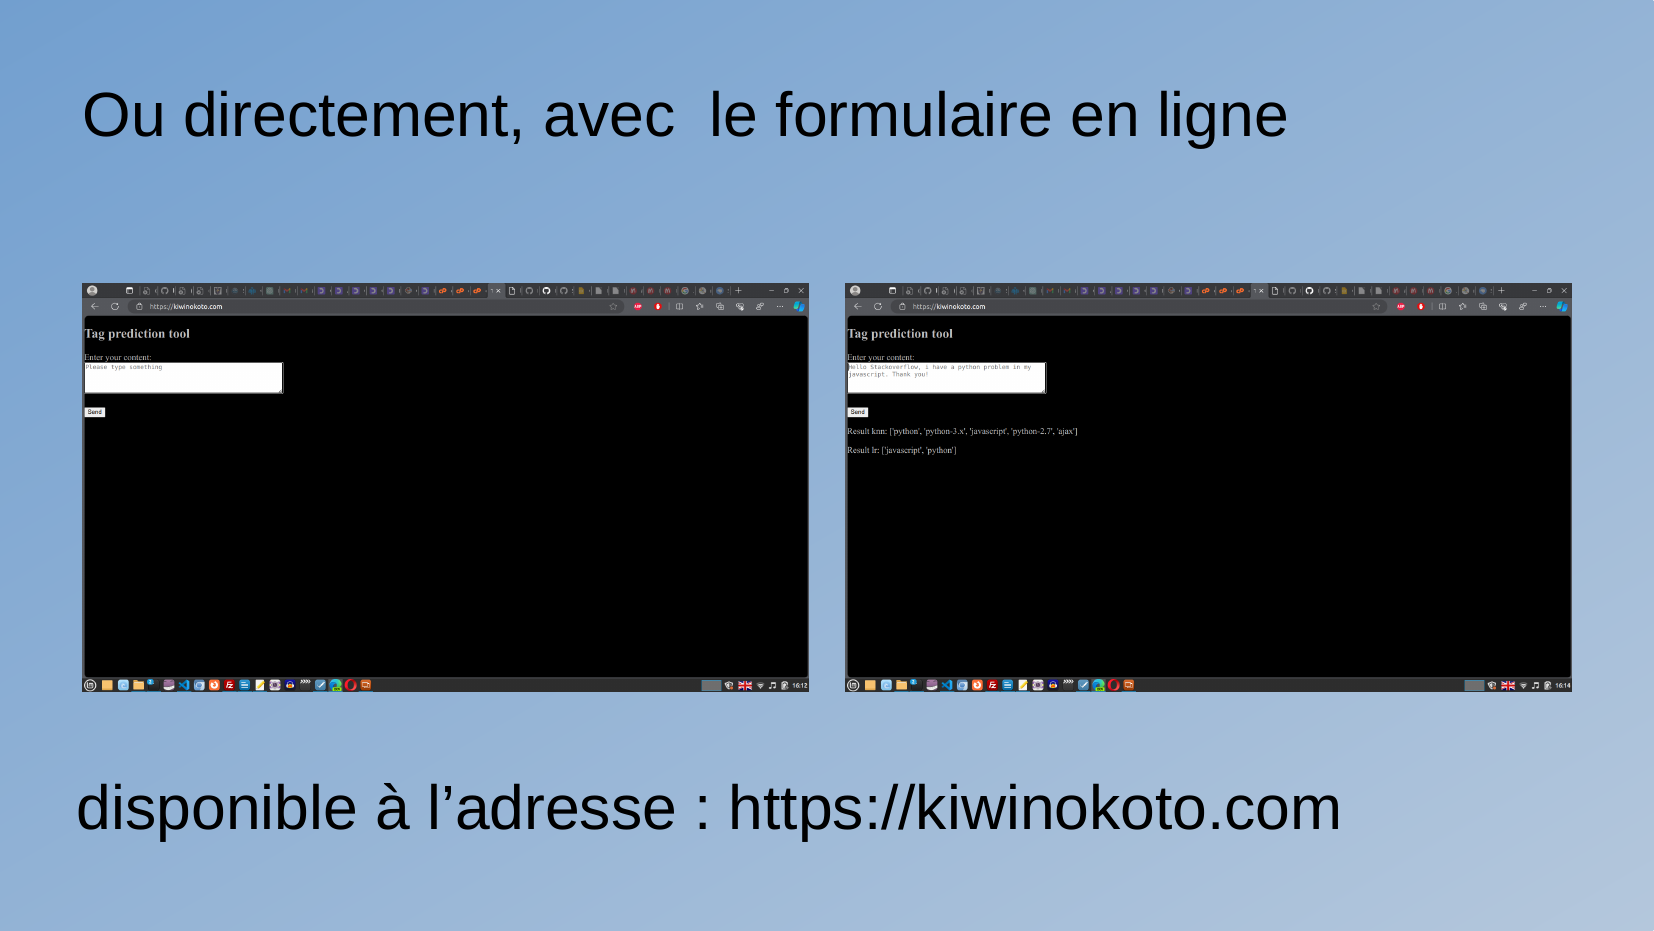

# Ou directement, avec le formulaire en ligne
disponible à l’adresse : https://kiwinokoto.com